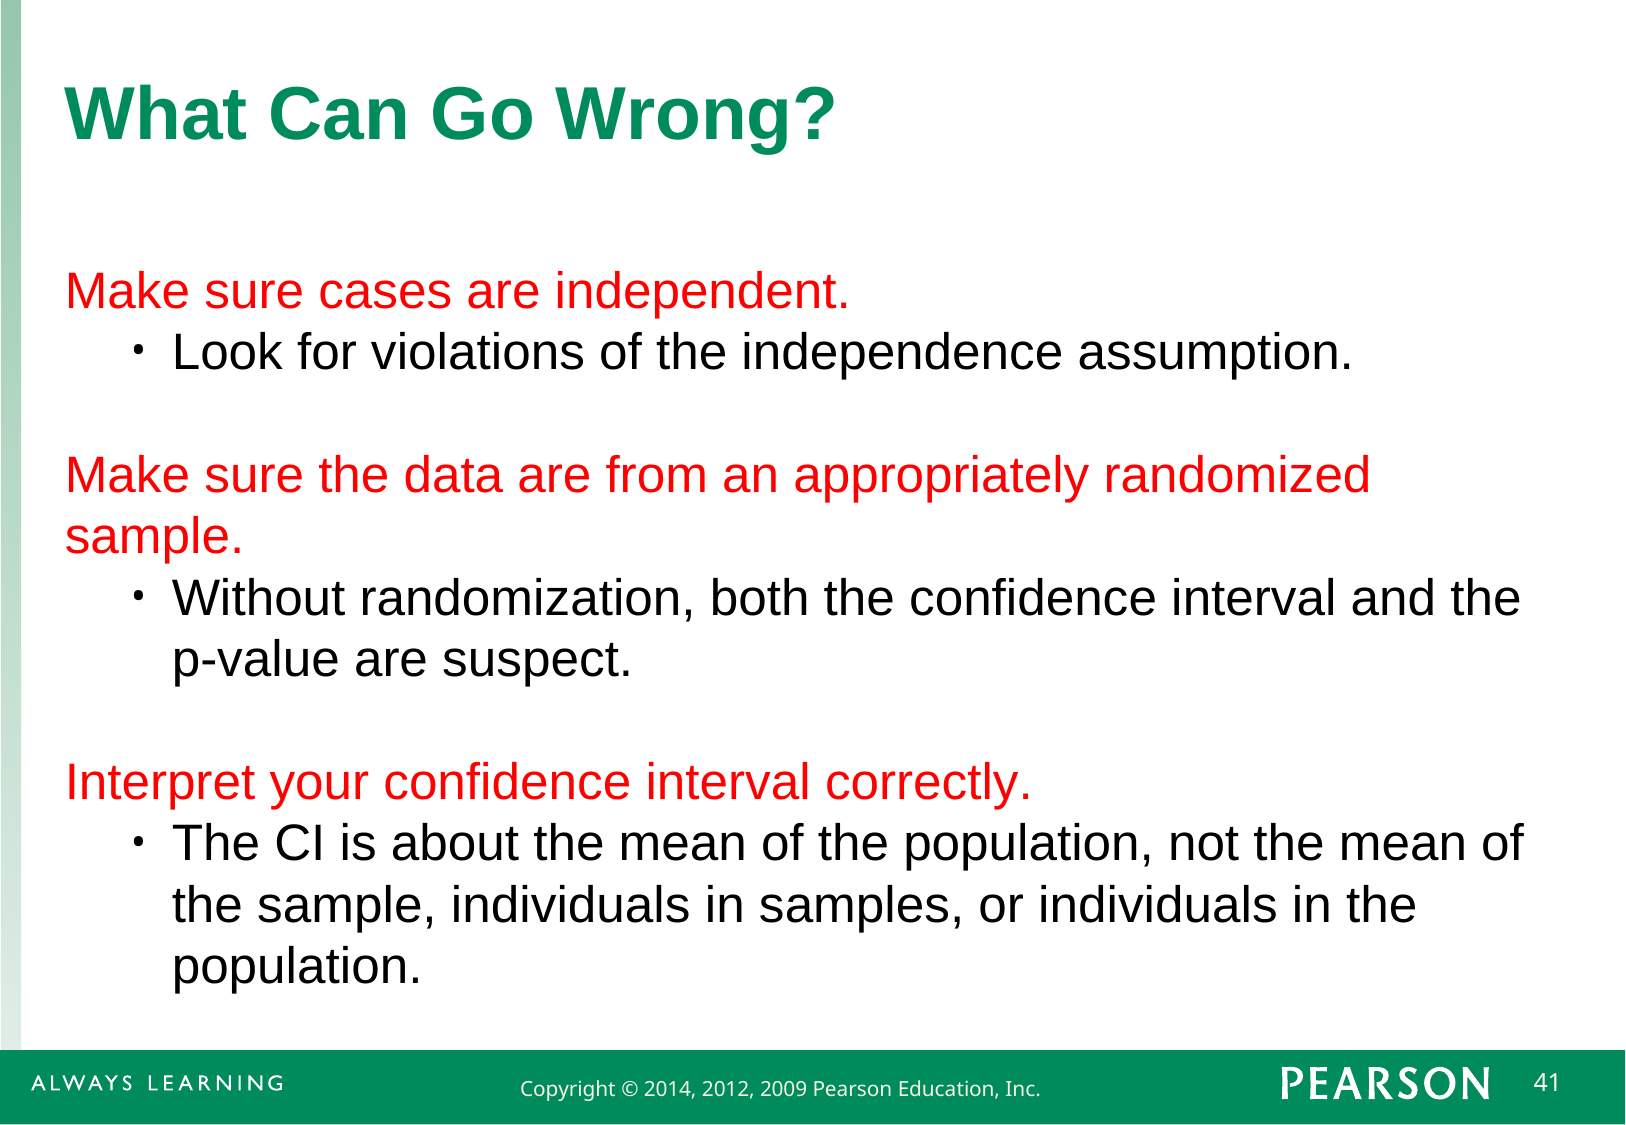

# What Can Go Wrong?
Make sure cases are independent.
Look for violations of the independence assumption.
Make sure the data are from an appropriately randomized sample.
Without randomization, both the confidence interval and the p-value are suspect.
Interpret your confidence interval correctly.
The CI is about the mean of the population, not the mean of the sample, individuals in samples, or individuals in the population.